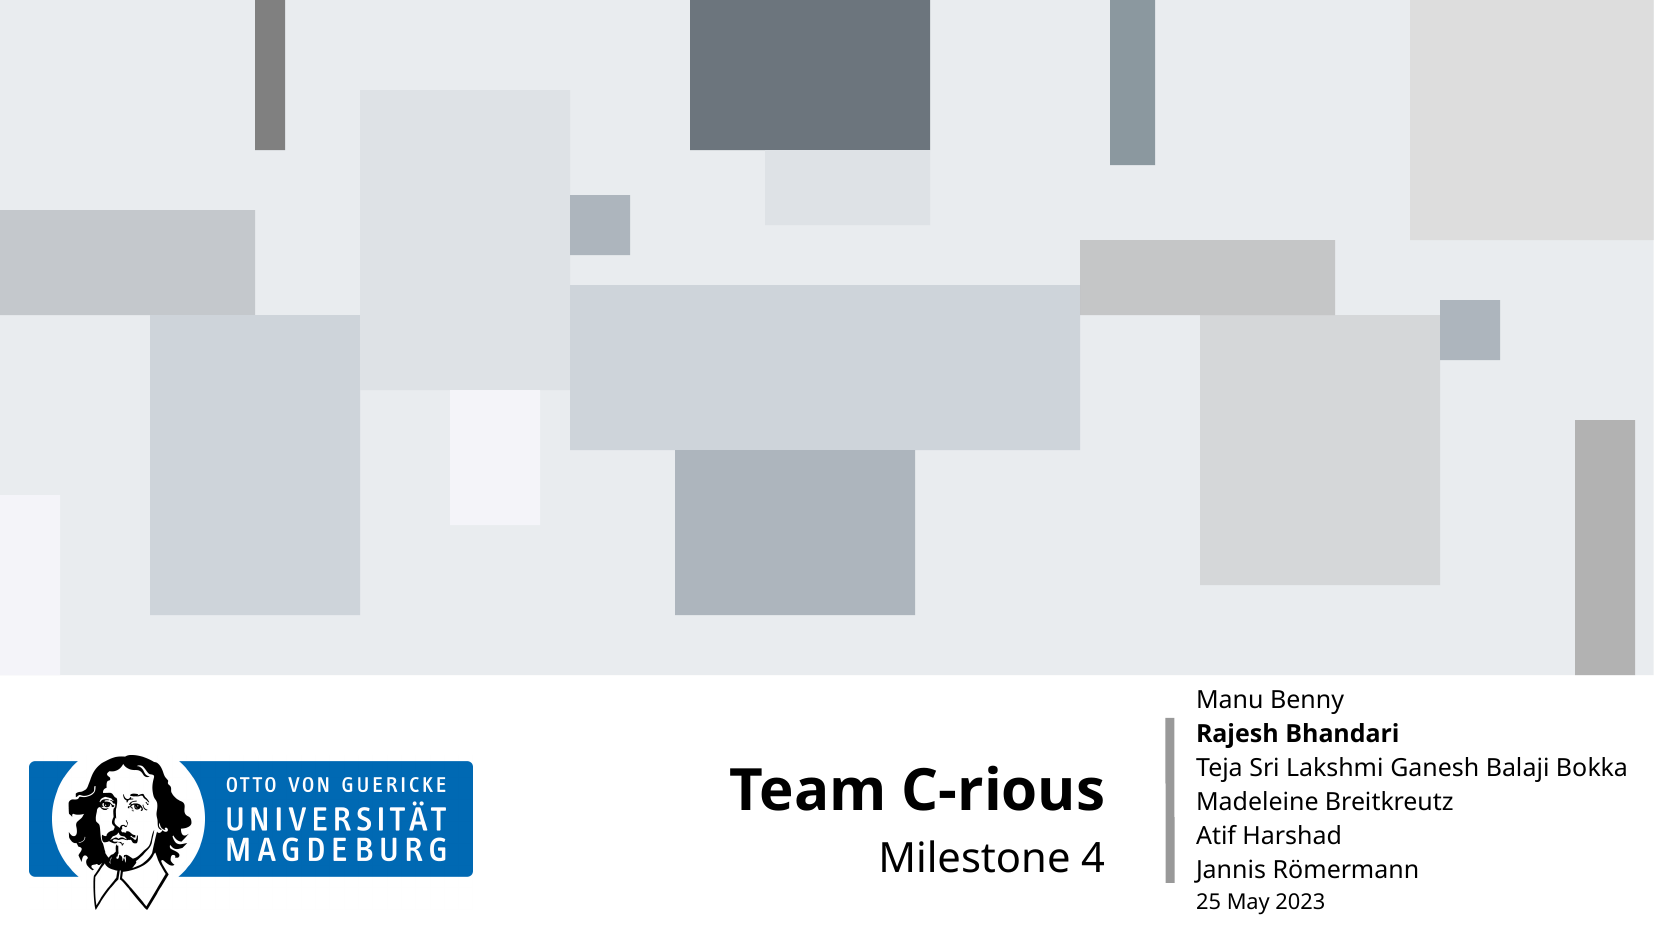

Manu Benny
Rajesh Bhandari
Teja Sri Lakshmi Ganesh Balaji Bokka
Madeleine Breitkreutz
Atif Harshad
Jannis Römermann
25 May 2023
Team C-rious
Milestone 4